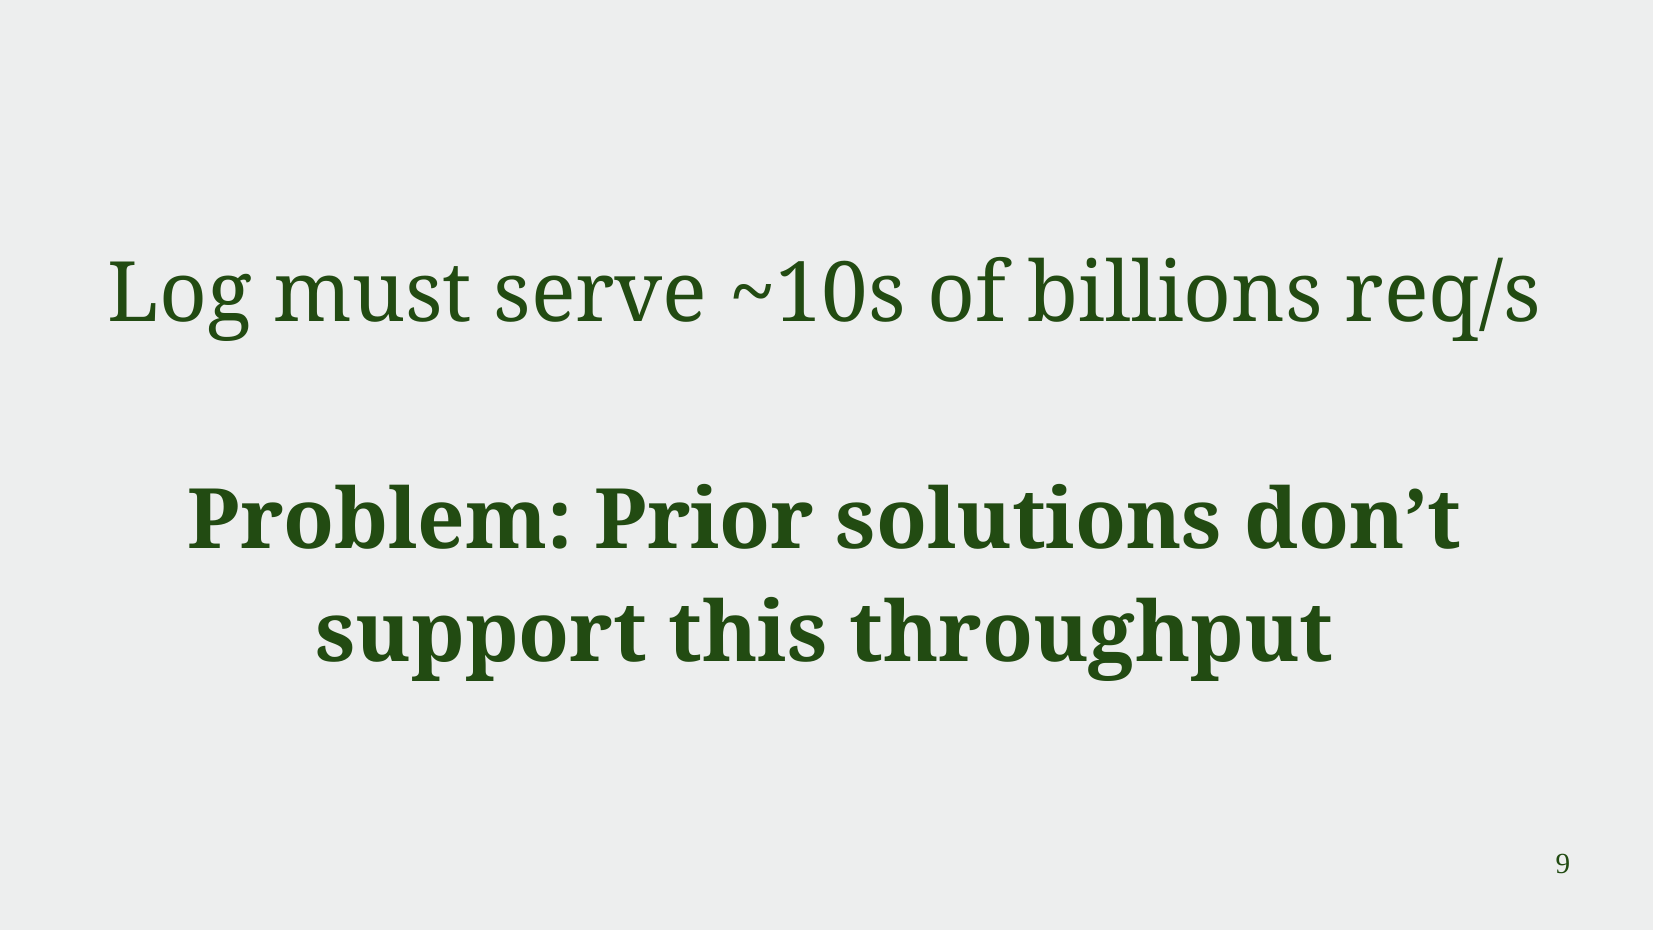

# Log must serve ~10s of billions req/s
Problem: Prior solutions don’t support this throughput
9